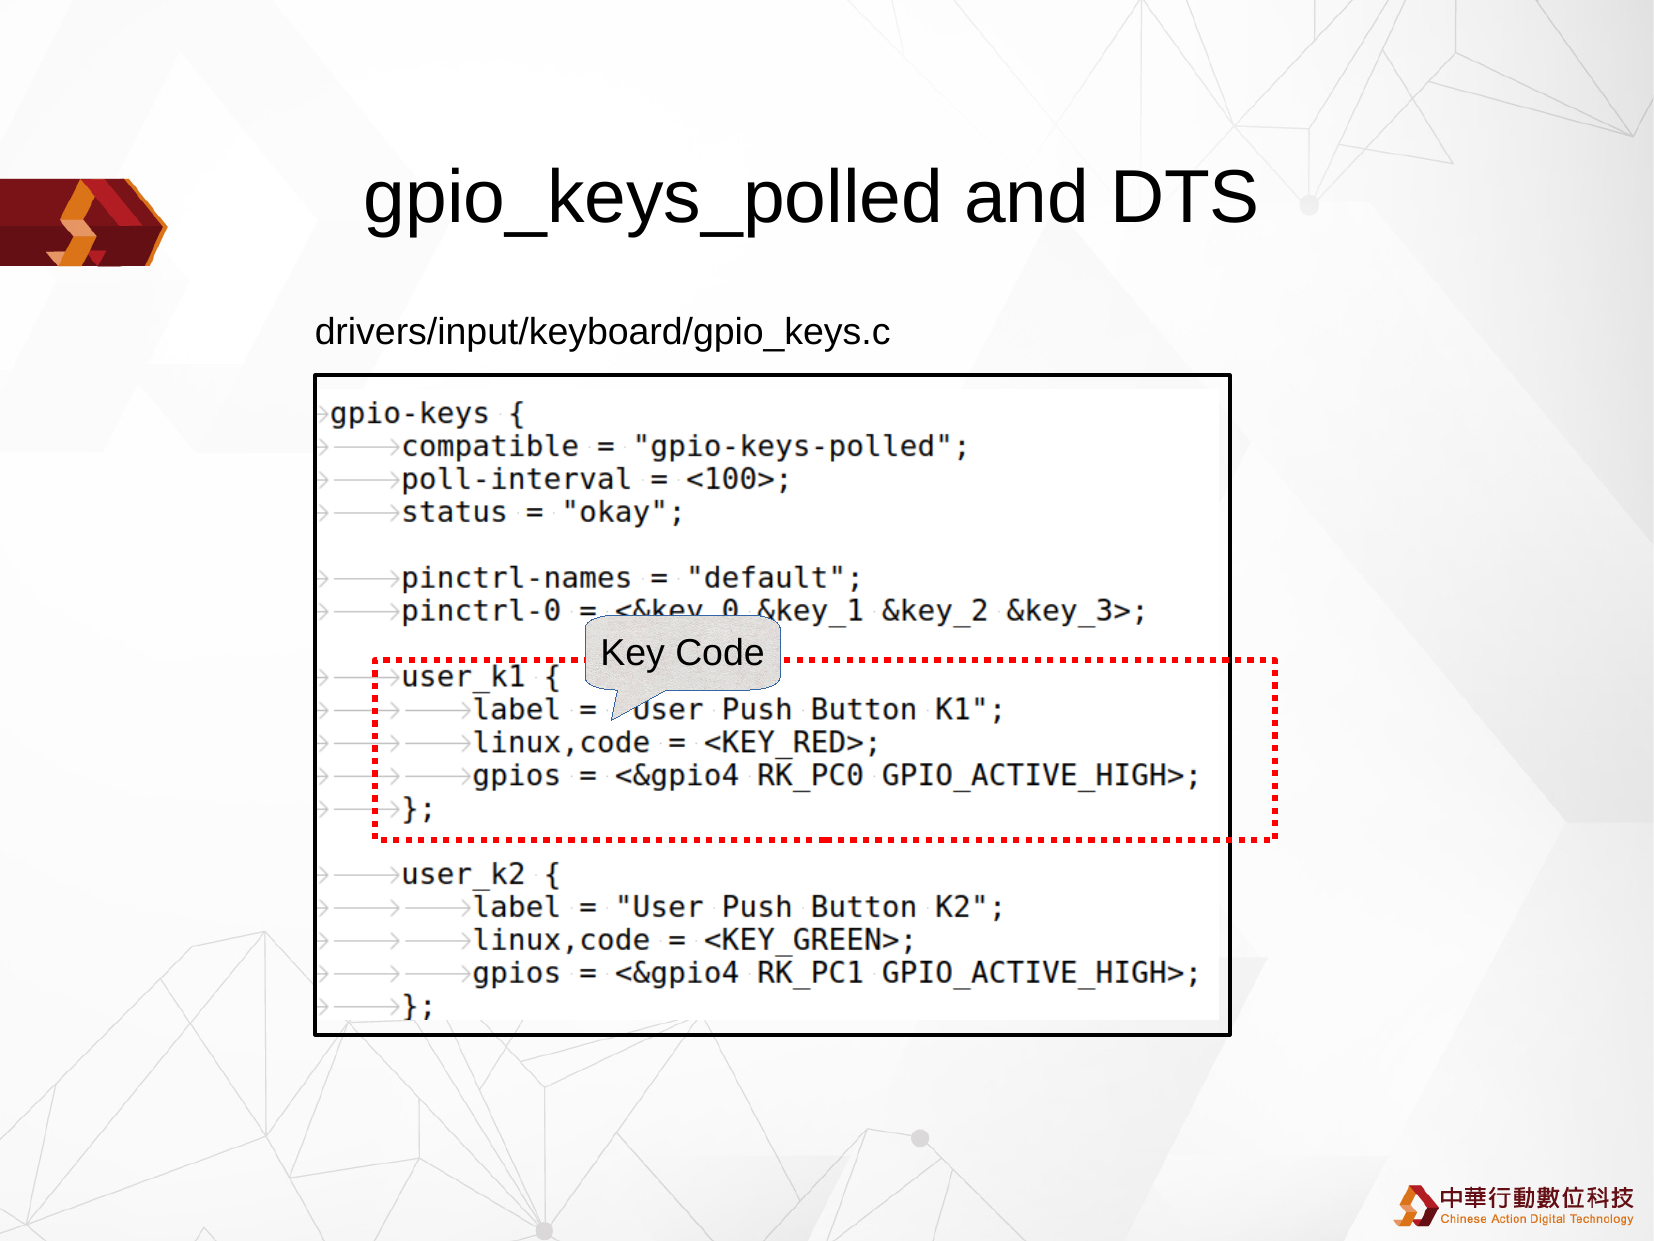

# gpio_keys_polled and DTS
drivers/input/keyboard/gpio_keys.c
Key Code